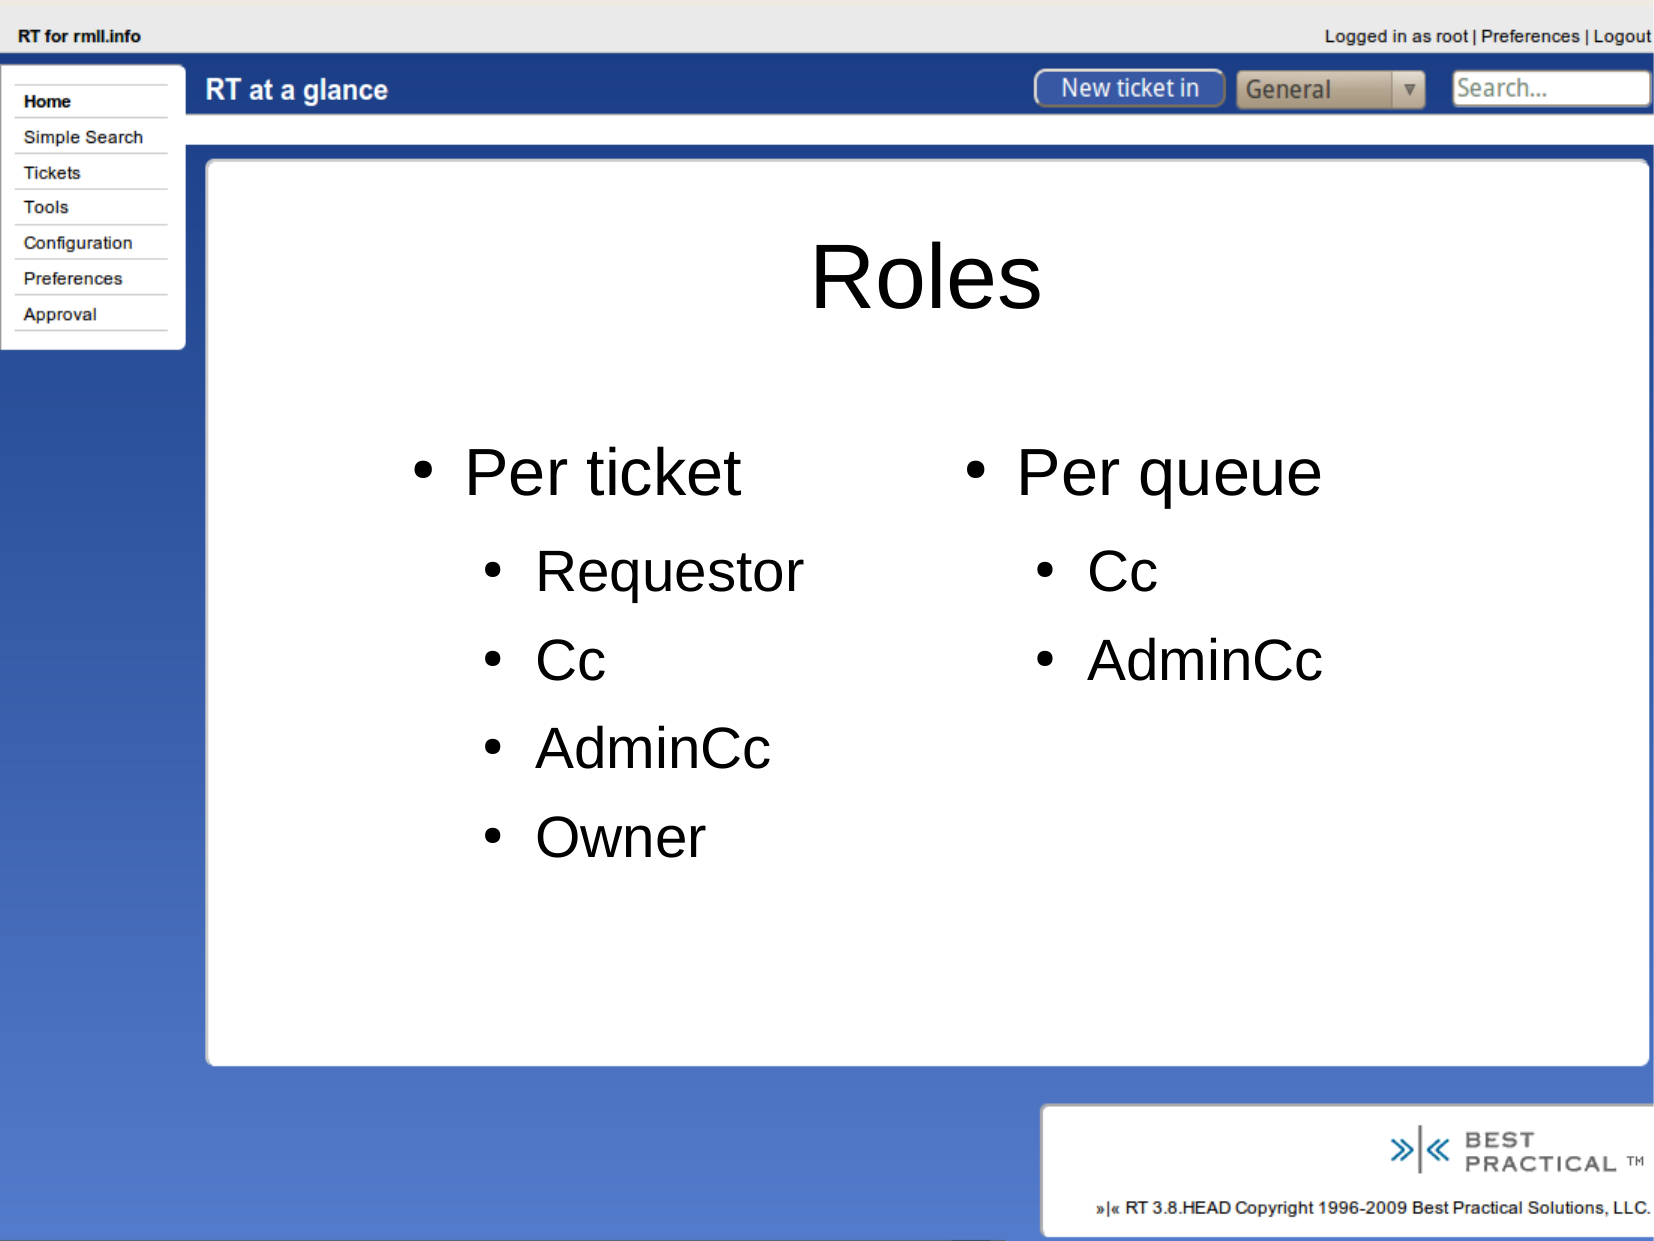

# Roles
Per ticket
Requestor
Cc
AdminCc
Owner
Per queue
Cc
AdminCc